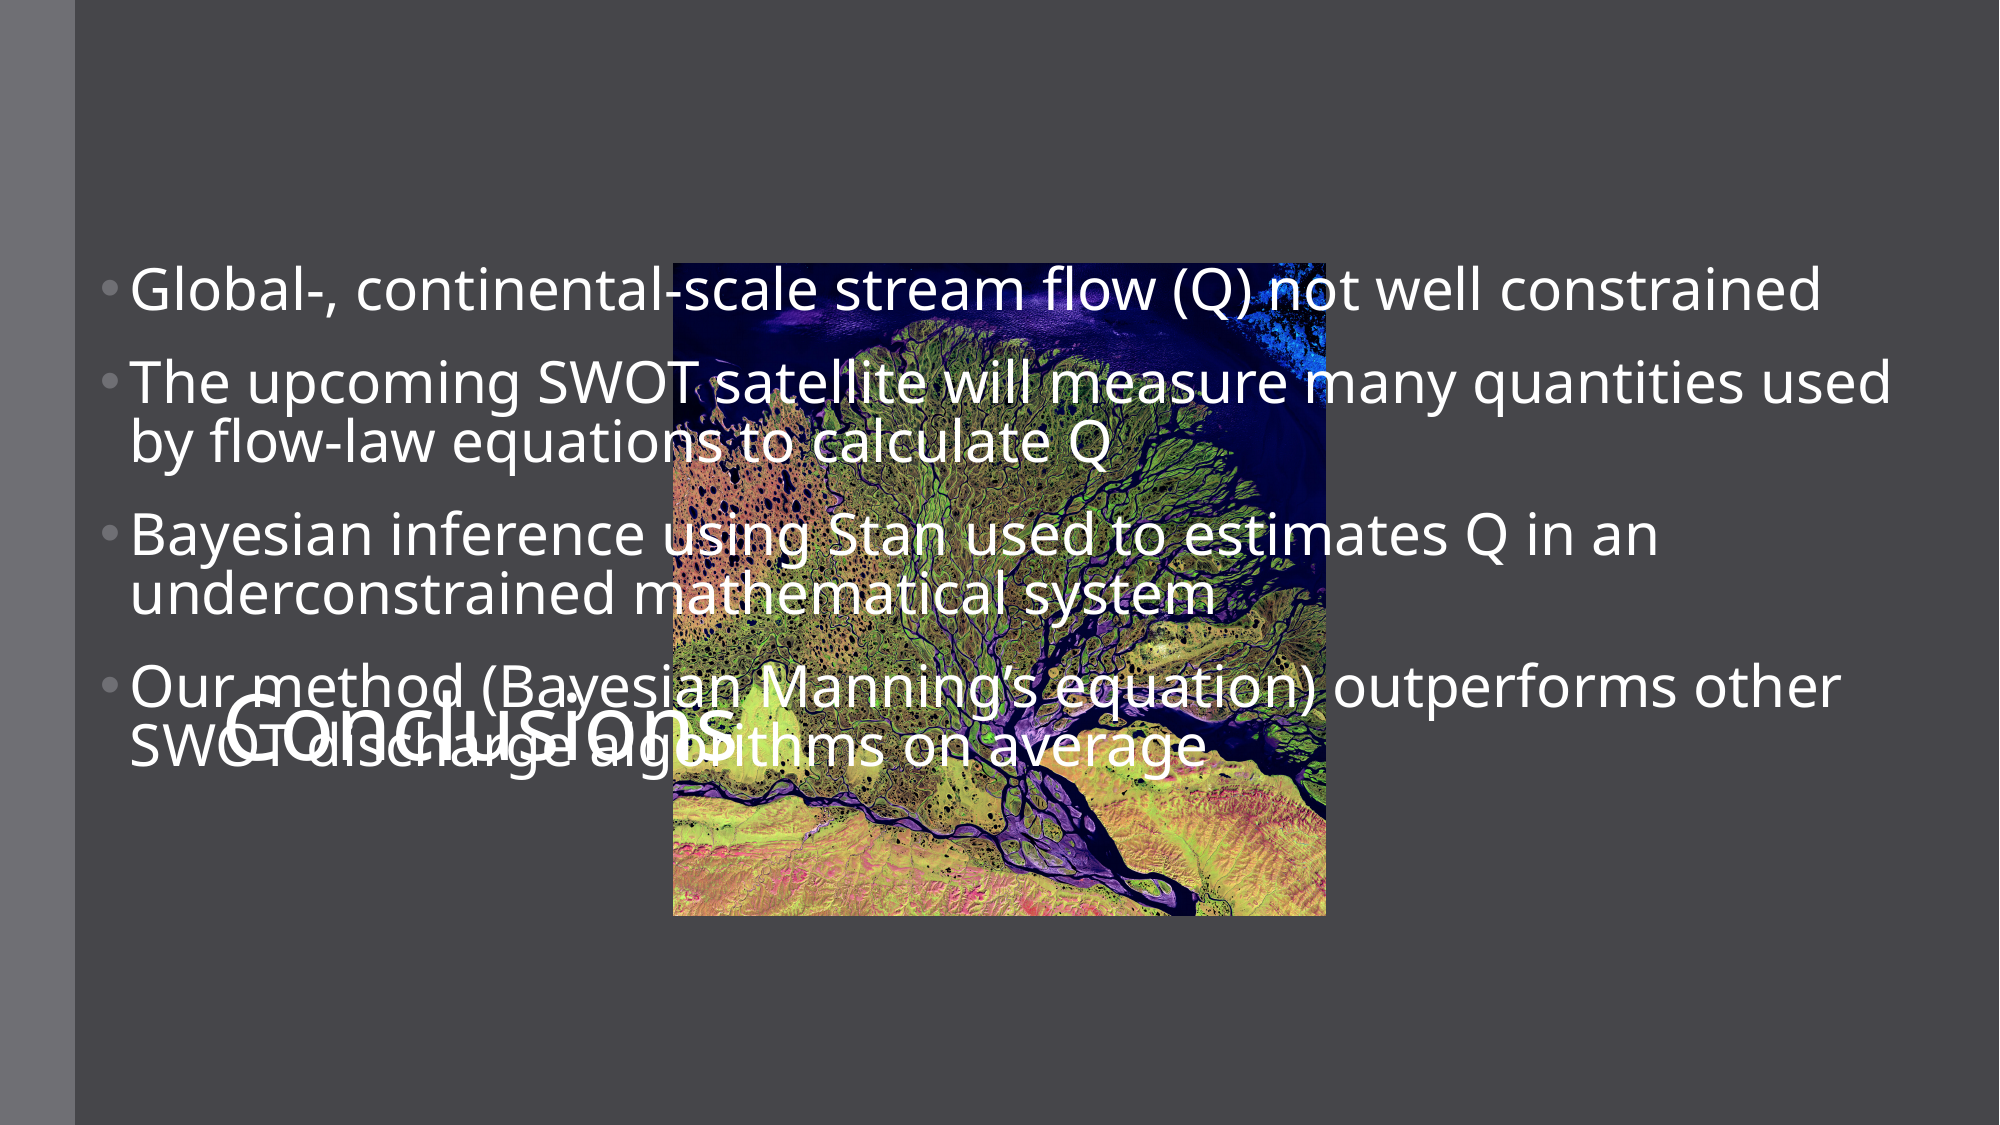

# Conclusions
Global-, continental-scale stream flow (Q) not well constrained
The upcoming SWOT satellite will measure many quantities used by flow-law equations to calculate Q
Bayesian inference using Stan used to estimates Q in an underconstrained mathematical system
Our method (Bayesian Manning’s equation) outperforms other SWOT discharge algorithms on average